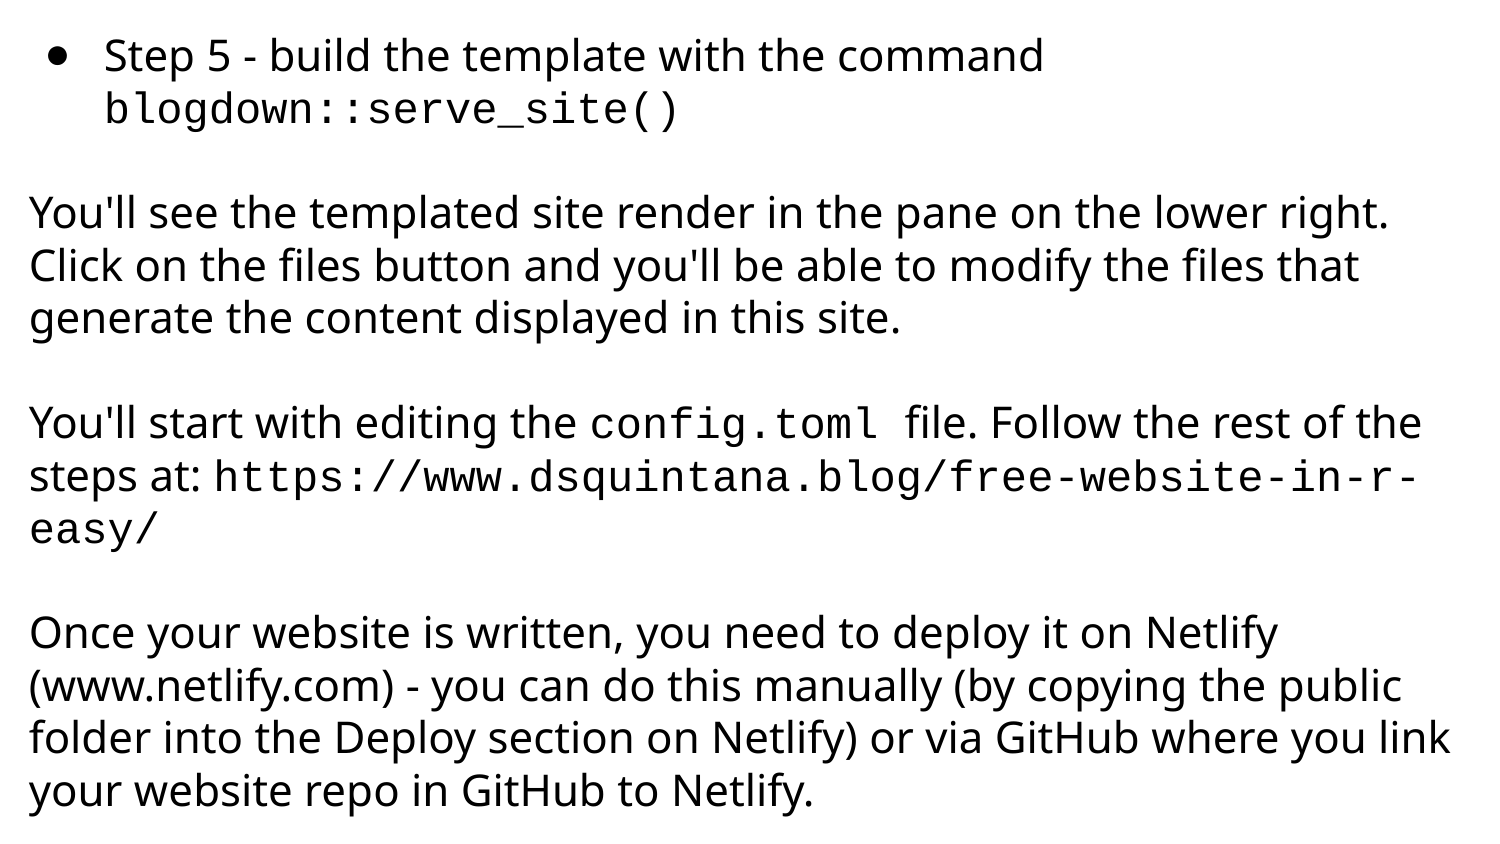

Step 5 - build the template with the command blogdown::serve_site()
You'll see the templated site render in the pane on the lower right. Click on the files button and you'll be able to modify the files that generate the content displayed in this site.
You'll start with editing the config.toml file. Follow the rest of the steps at: https://www.dsquintana.blog/free-website-in-r-easy/
Once your website is written, you need to deploy it on Netlify (www.netlify.com) - you can do this manually (by copying the public folder into the Deploy section on Netlify) or via GitHub where you link your website repo in GitHub to Netlify.